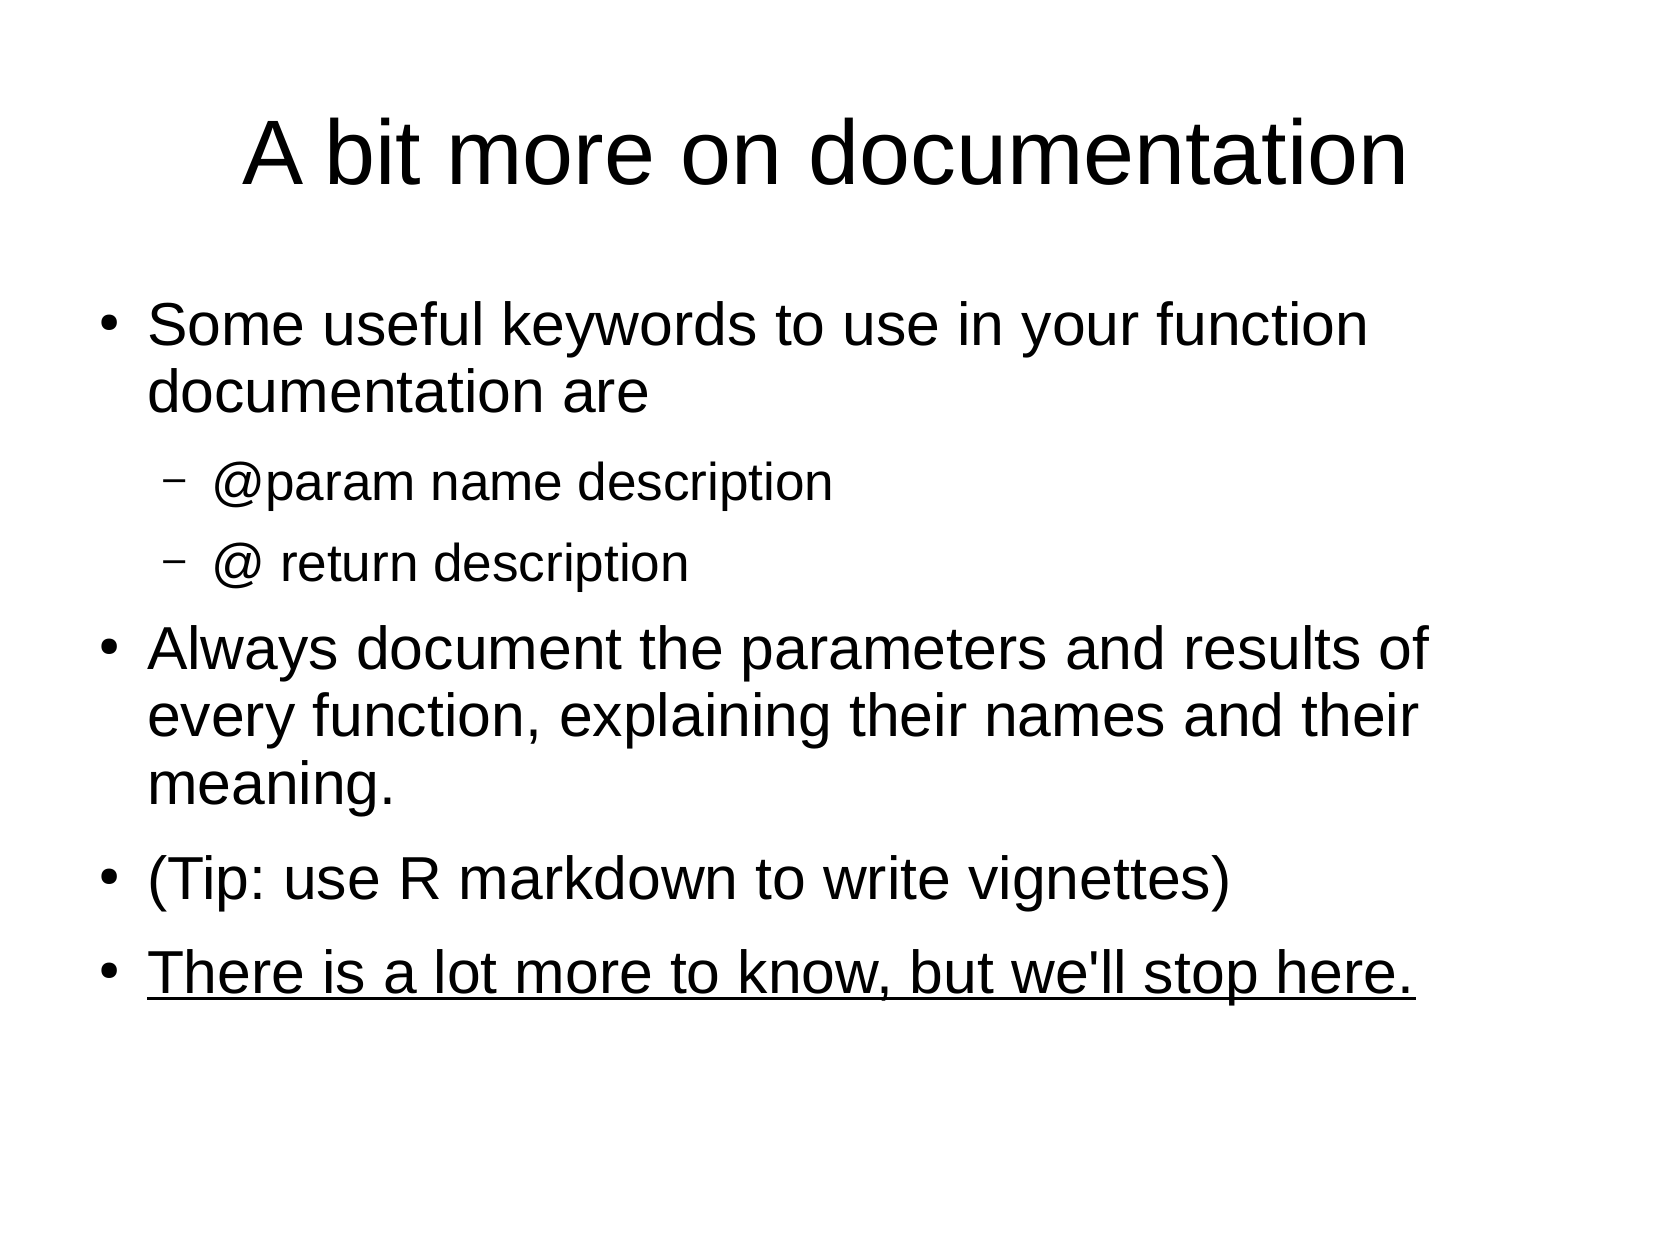

# A bit more on documentation
Some useful keywords to use in your function documentation are
@param name description
@ return description
Always document the parameters and results of every function, explaining their names and their meaning.
(Tip: use R markdown to write vignettes)
There is a lot more to know, but we'll stop here.